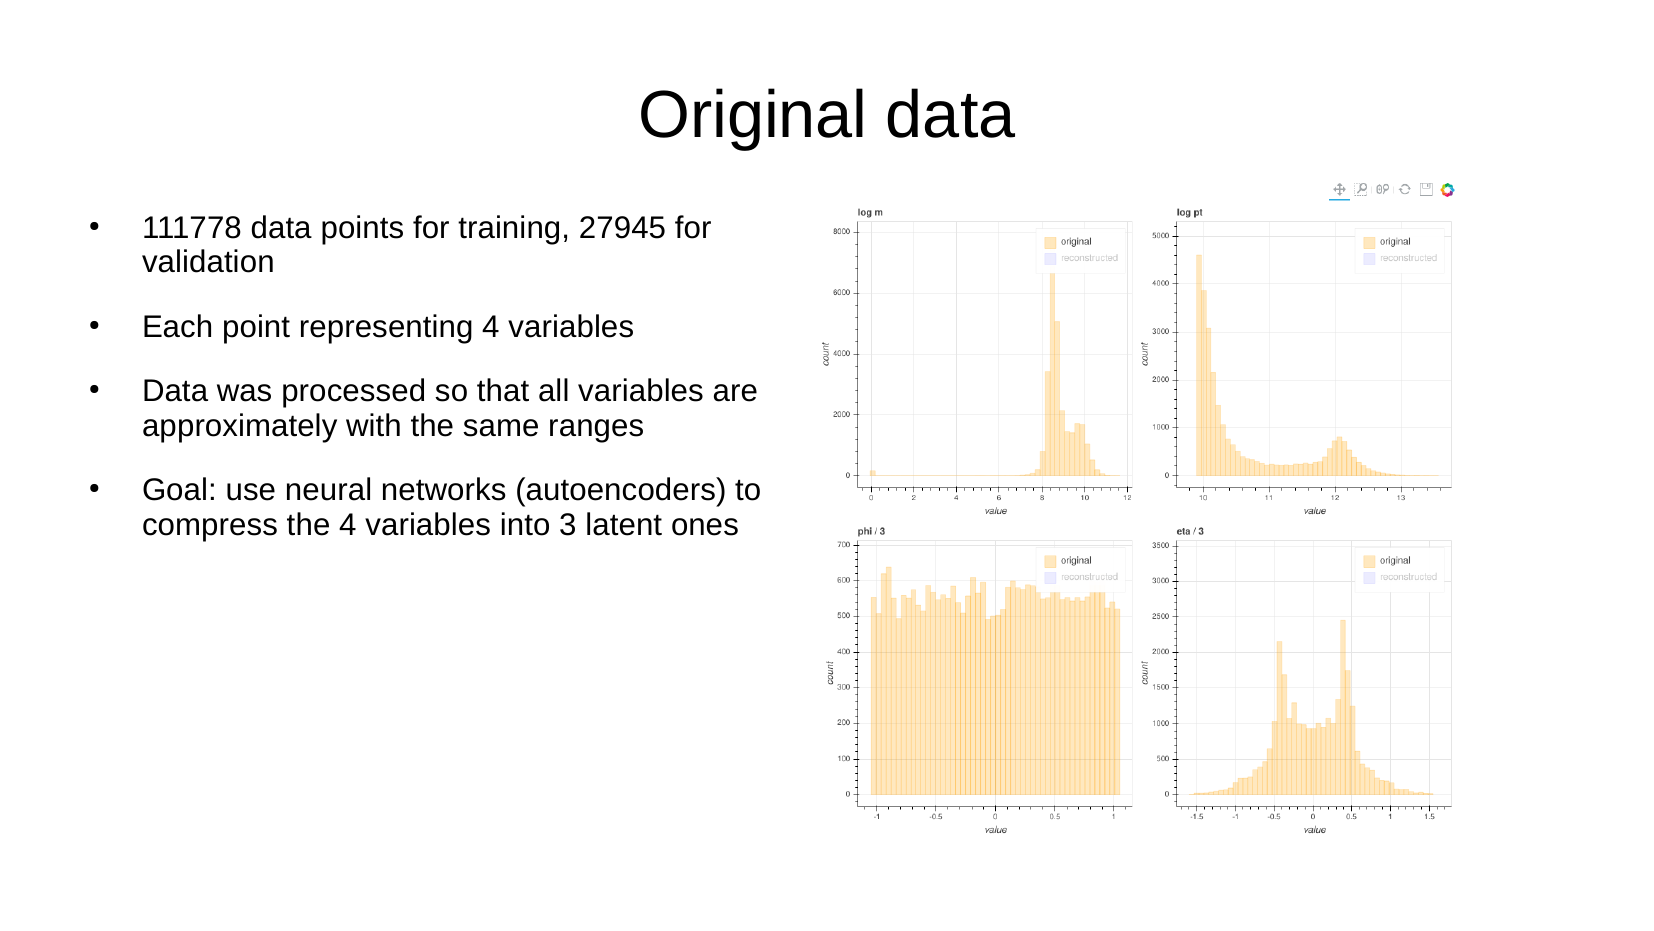

# Original data
111778 data points for training, 27945 for validation
Each point representing 4 variables
Data was processed so that all variables are approximately with the same ranges
Goal: use neural networks (autoencoders) to compress the 4 variables into 3 latent ones